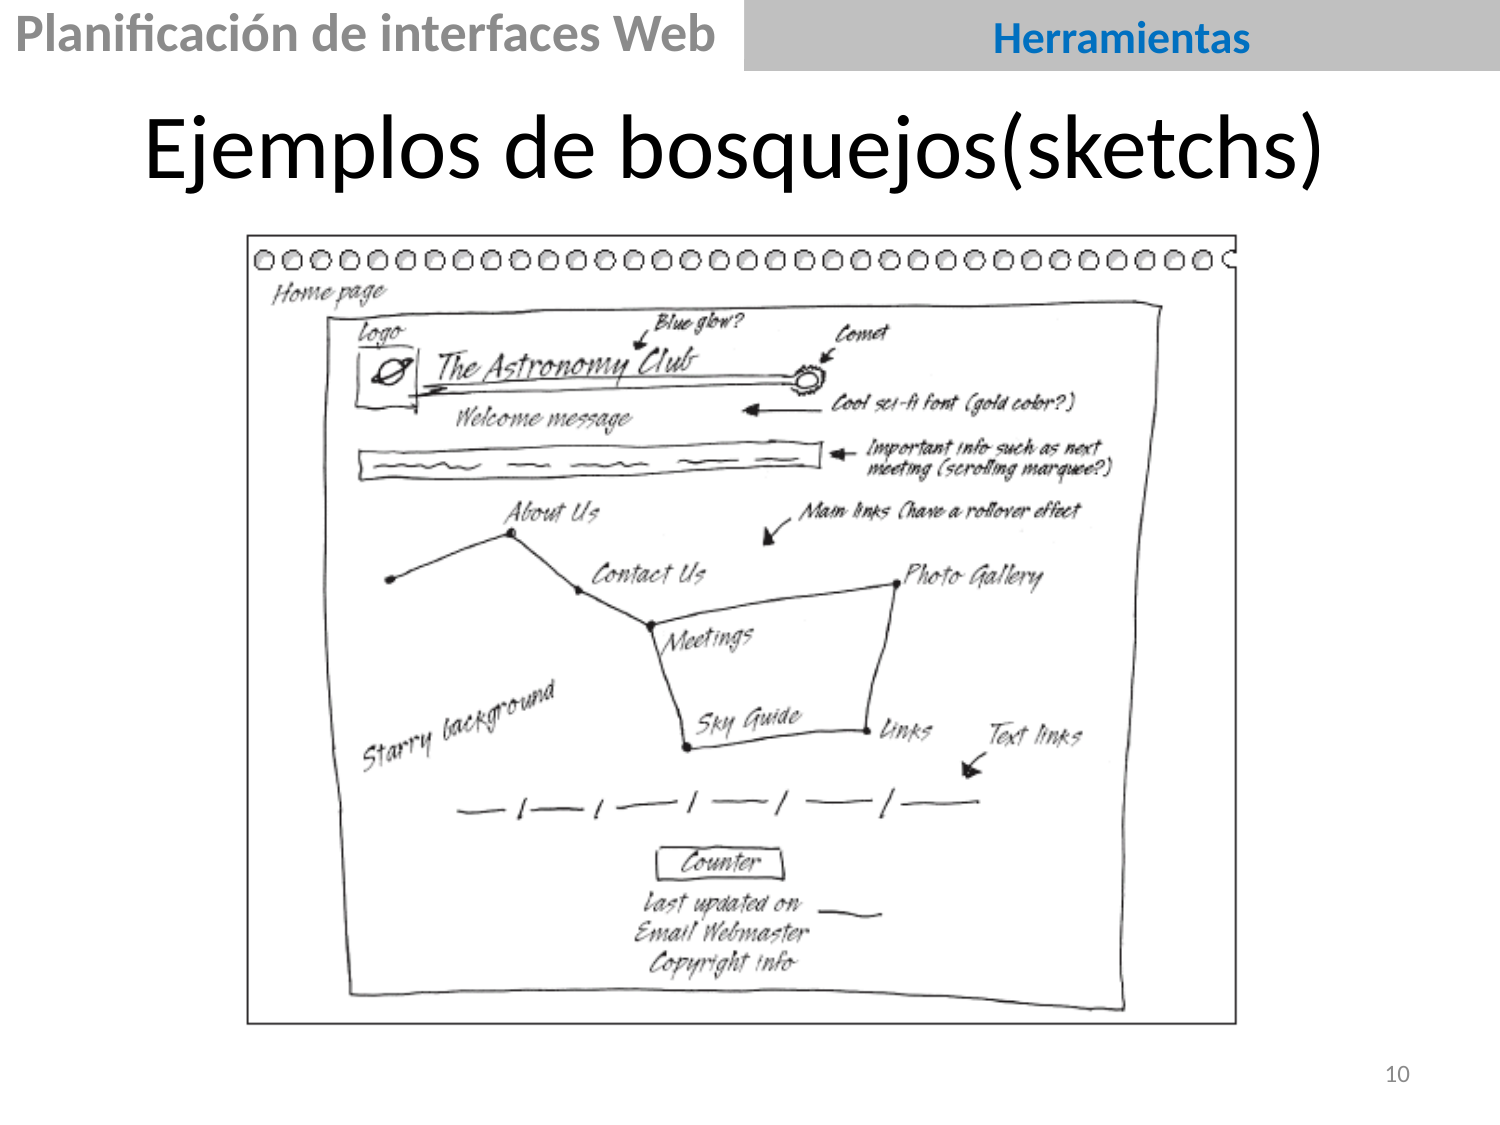

Planificación de interfaces Web
# Herramientas
Ejemplos de bosquejos(sketchs)